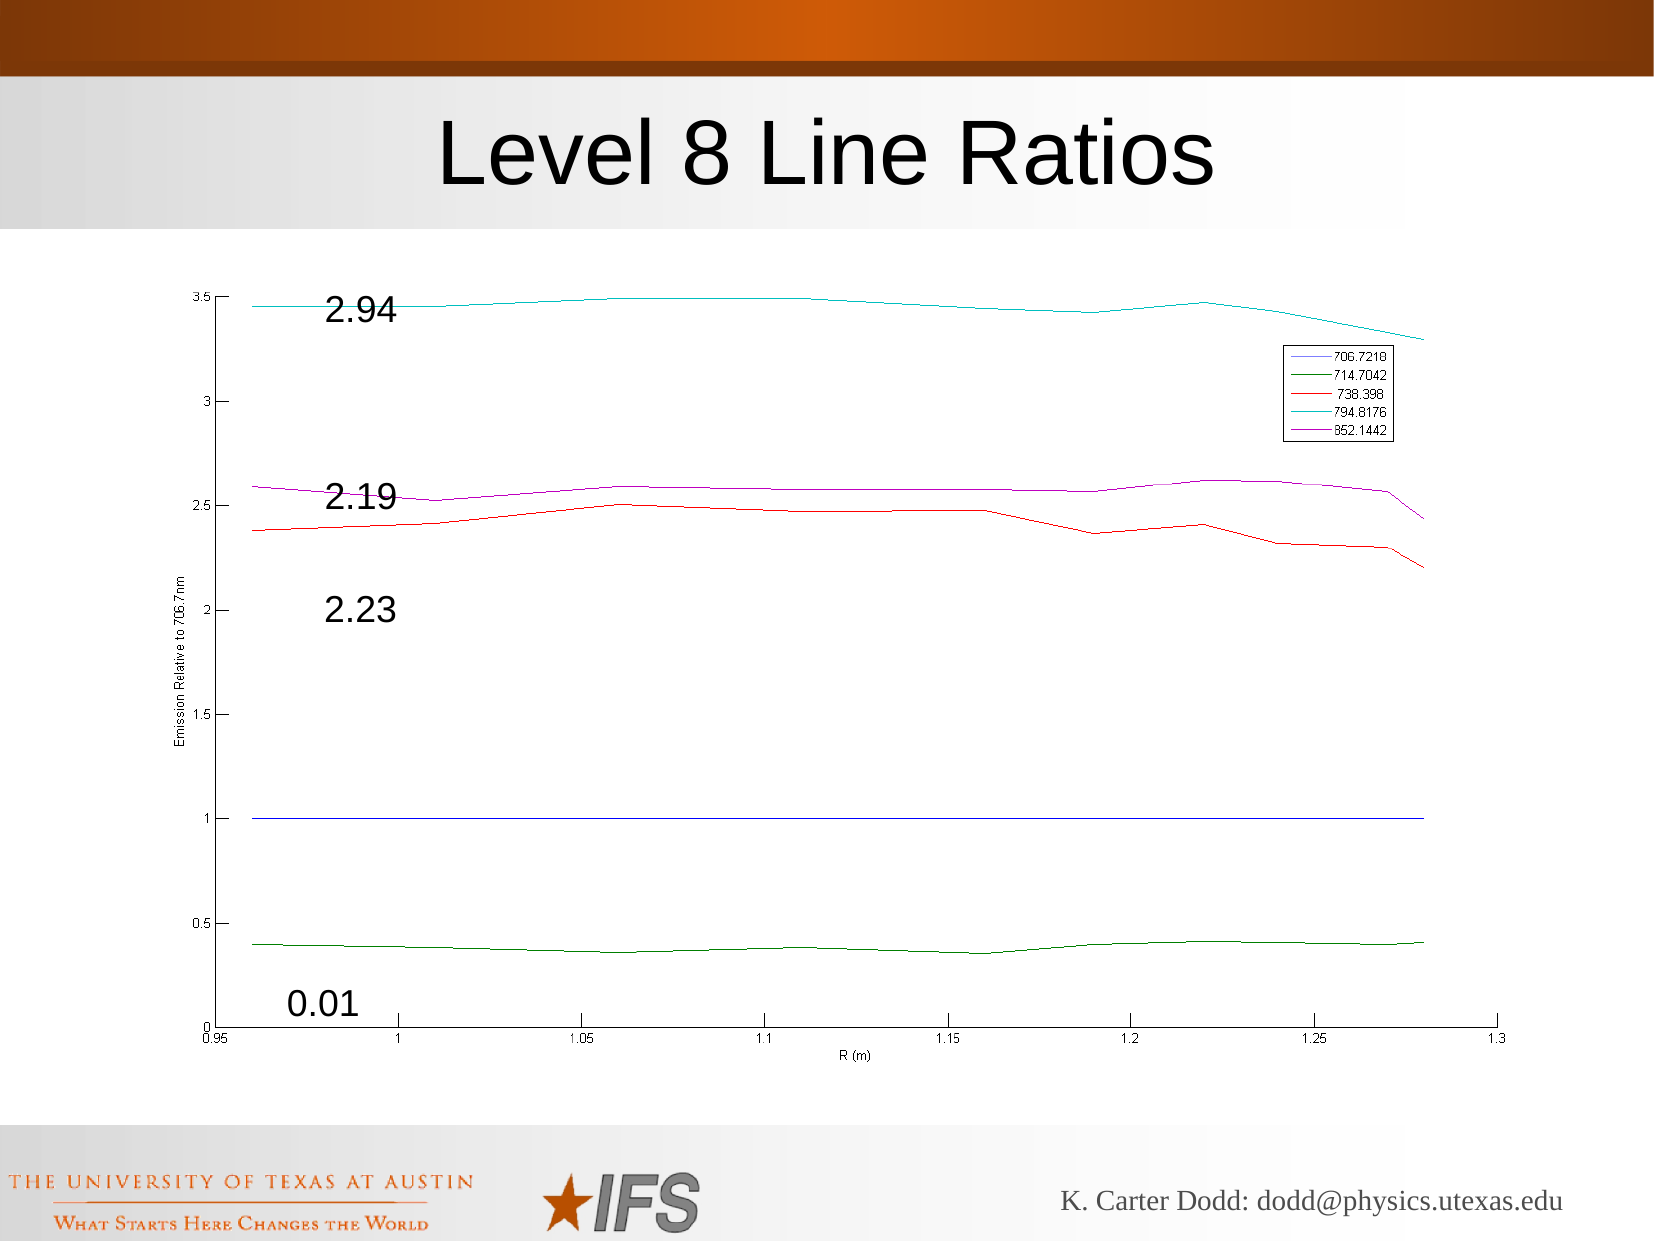

# Level 8 Line Ratios
2.94
2.19
2.23
0.01